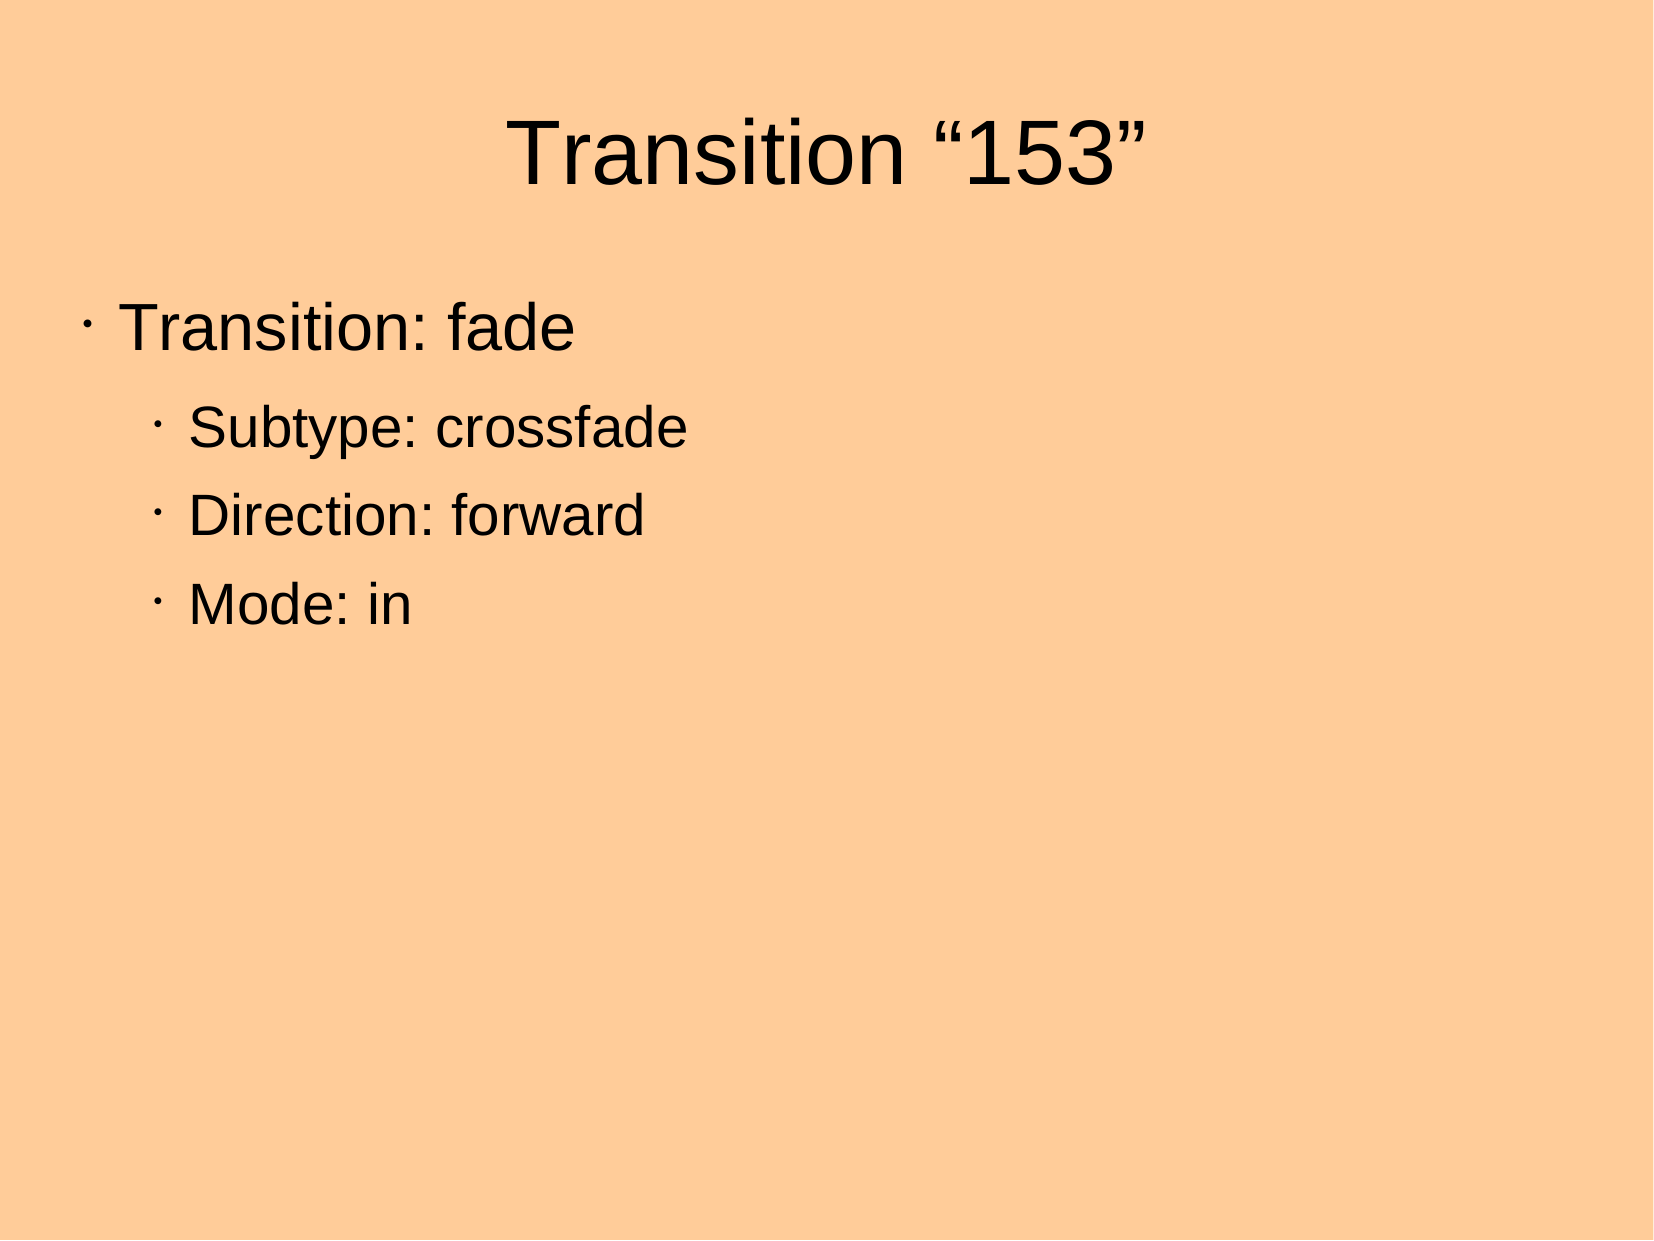

# Transition “153”
Transition: fade
Subtype: crossfade
Direction: forward
Mode: in